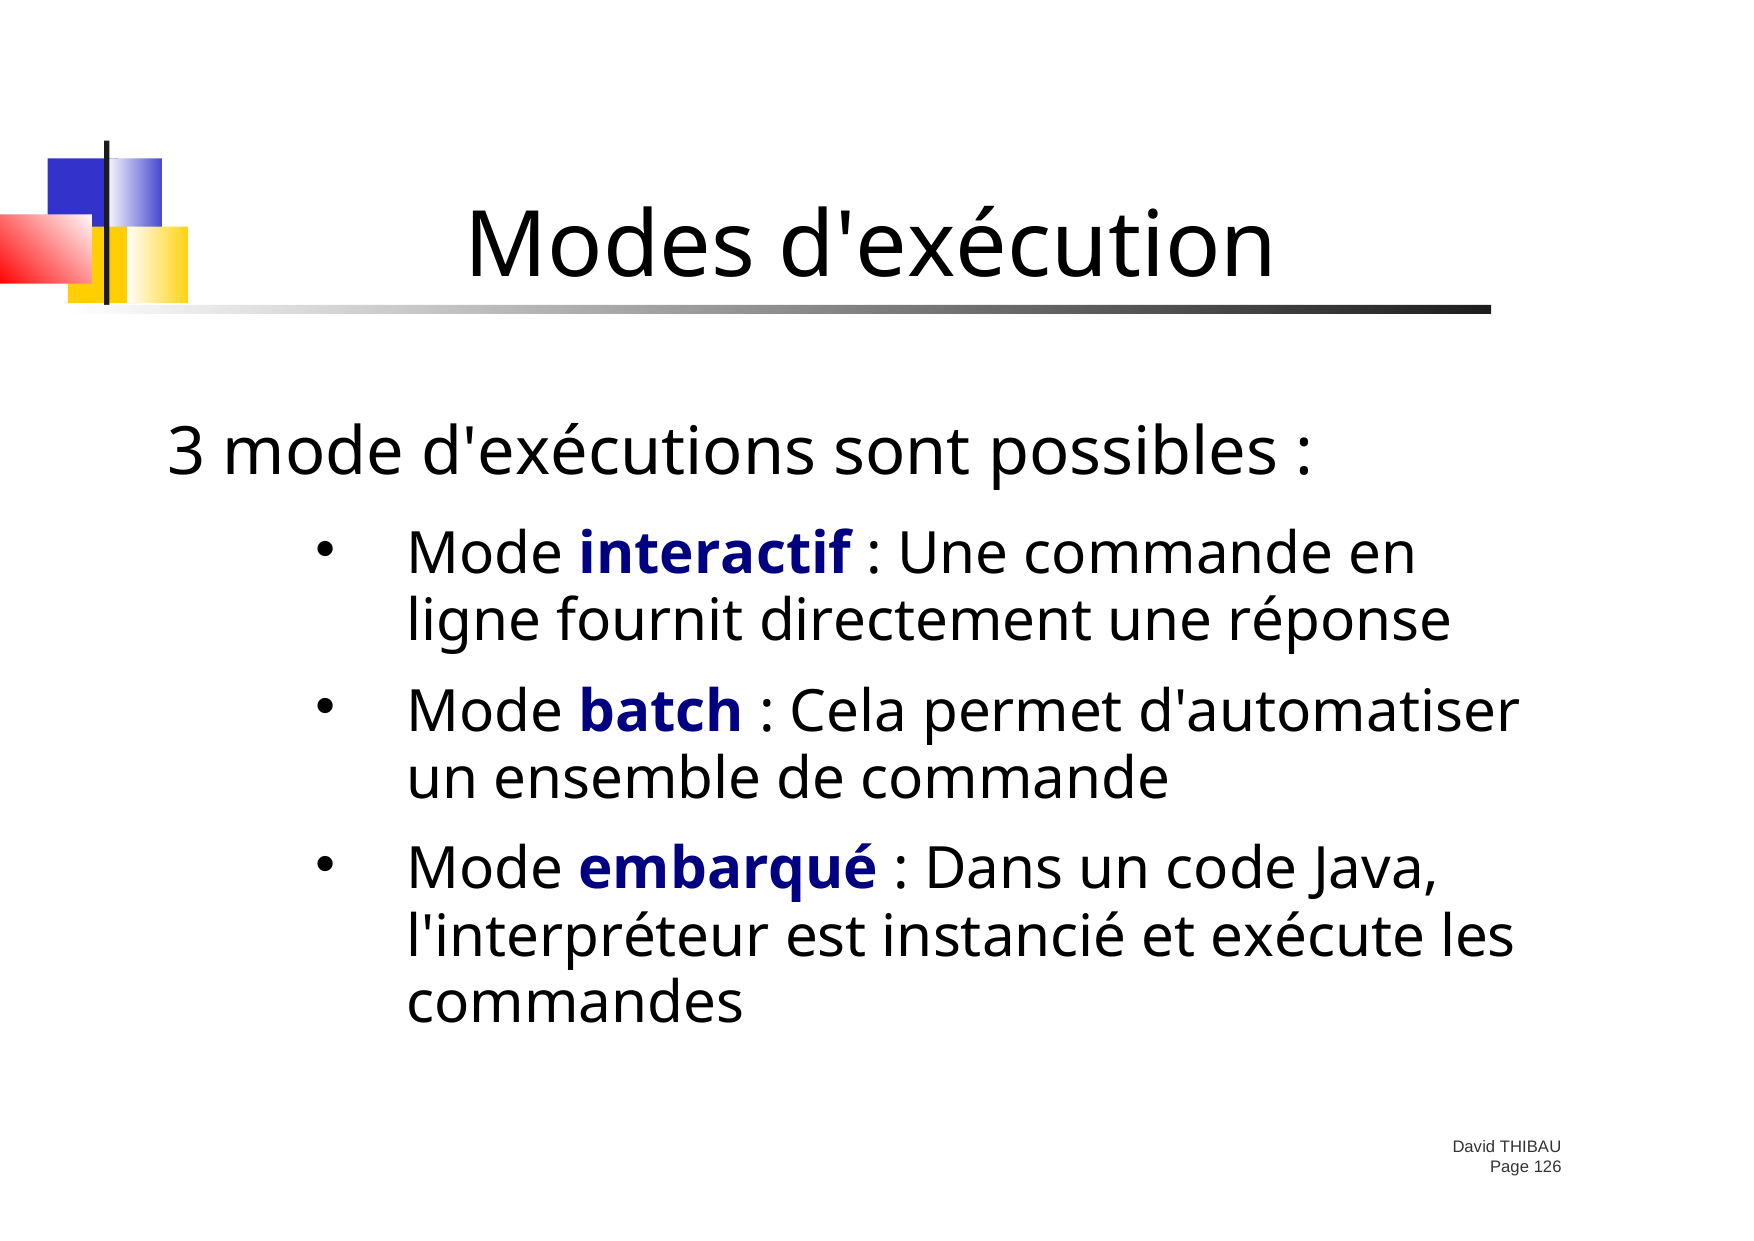

# Modes d'exécution
3 mode d'exécutions sont possibles :
Mode interactif : Une commande en ligne fournit directement une réponse
Mode batch : Cela permet d'automatiser un ensemble de commande
Mode embarqué : Dans un code Java, l'interpréteur est instancié et exécute les commandes